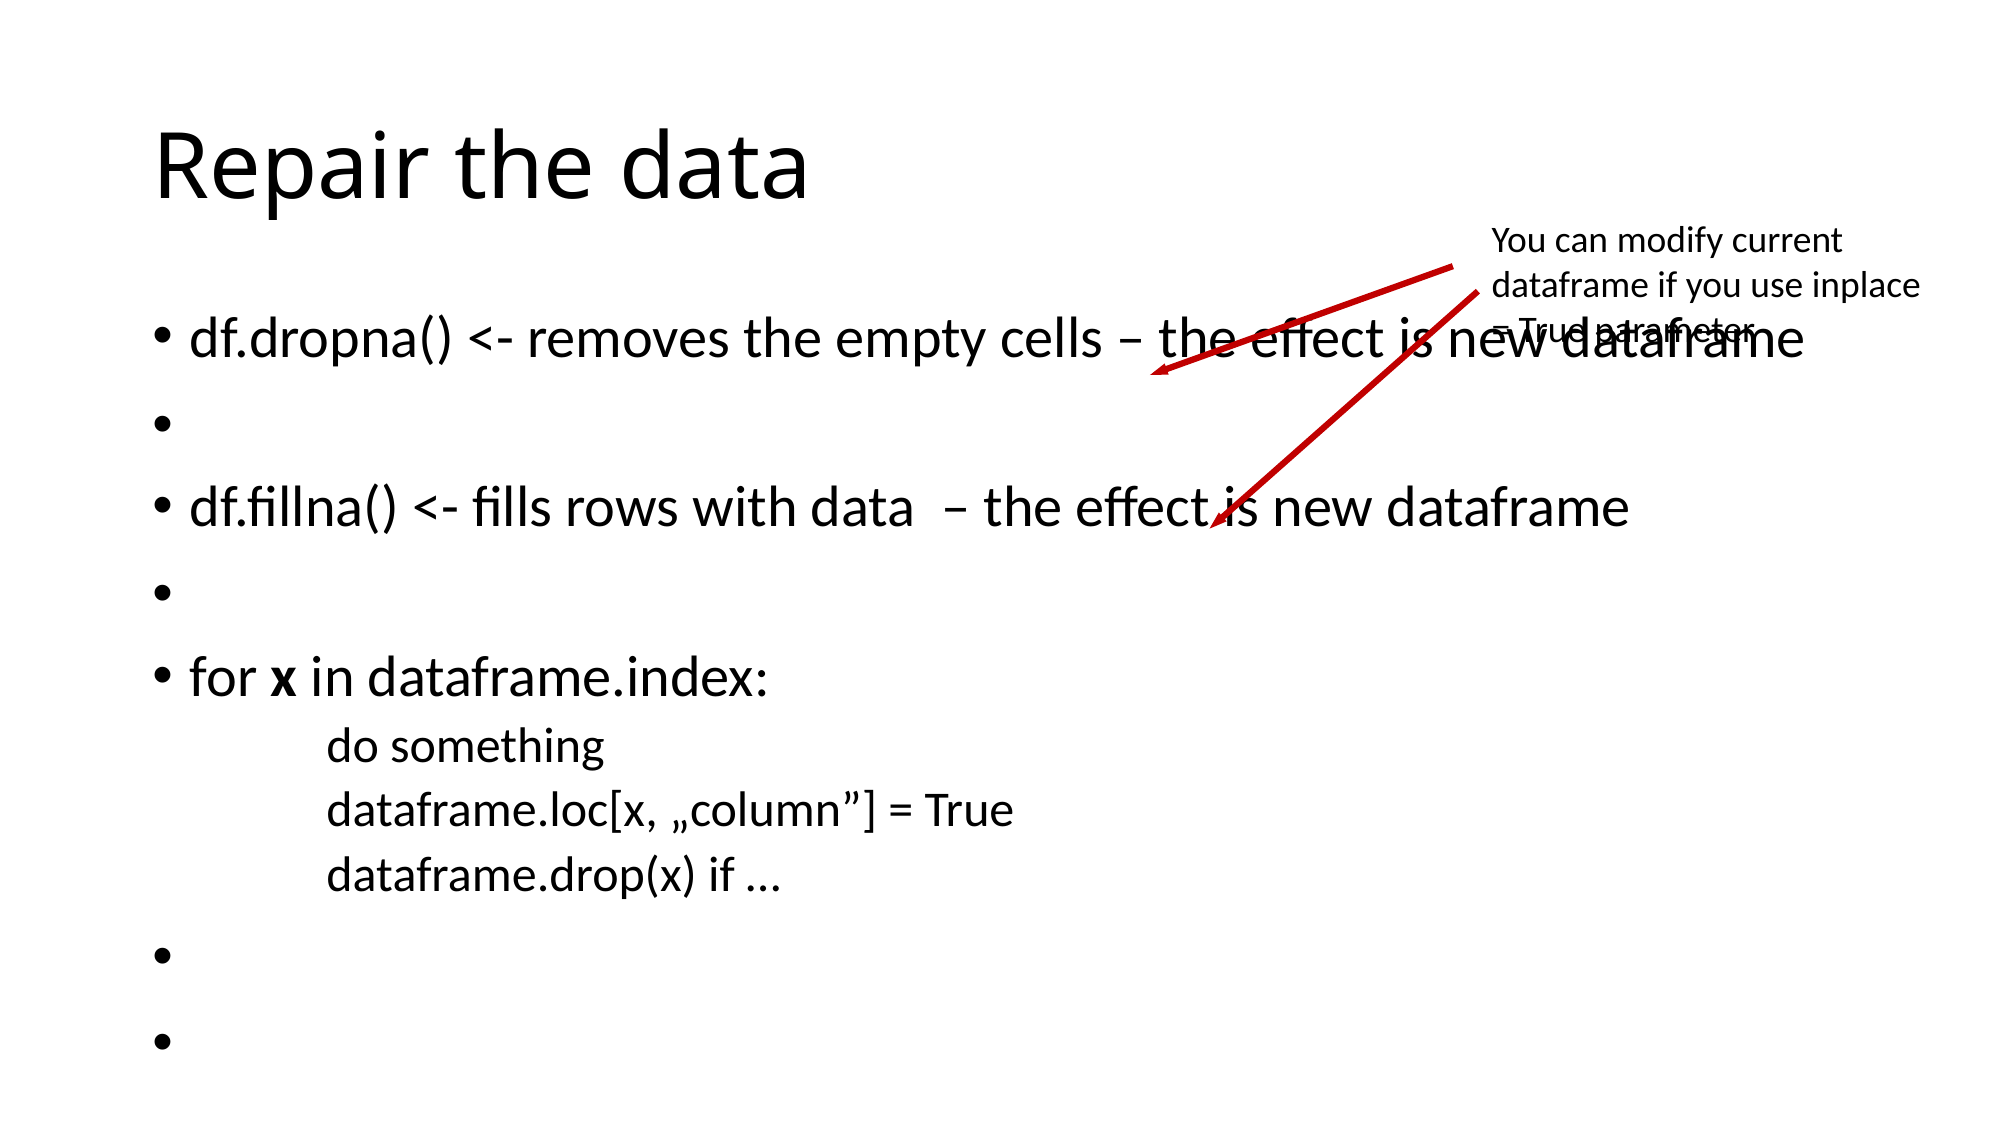

# Repair the data
You can modify current dataframe if you use inplace = True parameter
df.dropna() <- removes the empty cells – the effect is new dataframe
df.fillna() <- fills rows with data – the effect is new dataframe
for x in dataframe.index:
do something
dataframe.loc[x, „column”] = True
dataframe.drop(x) if …